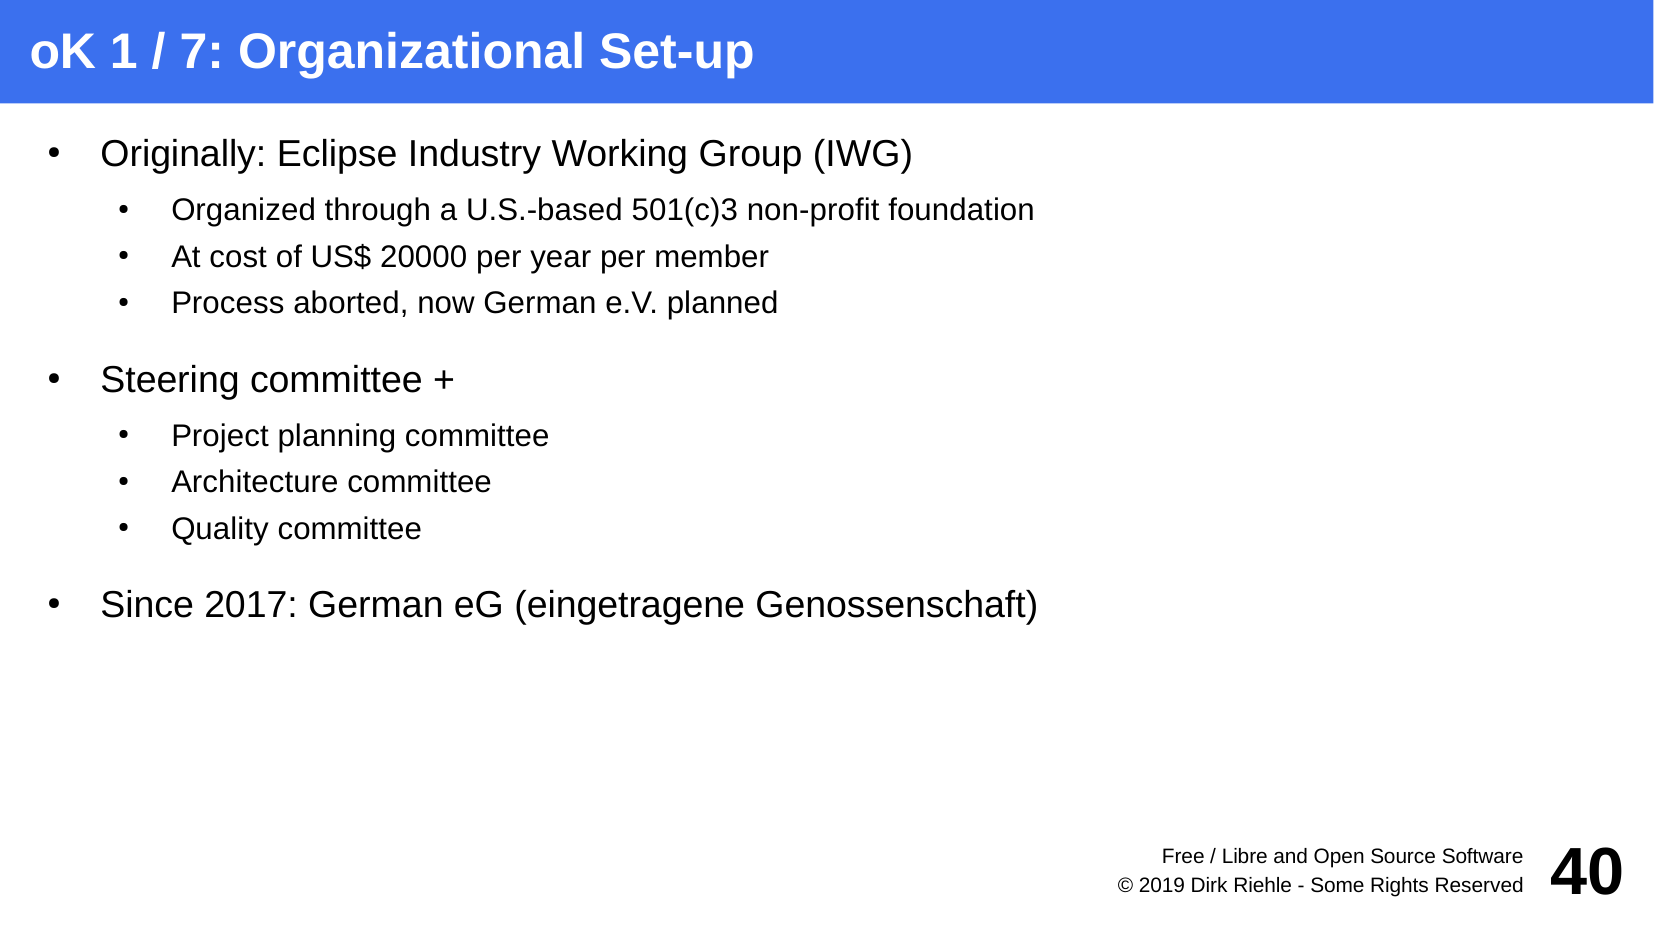

# oK 1 / 7: Organizational Set-up
Originally: Eclipse Industry Working Group (IWG)
Organized through a U.S.-based 501(c)3 non-profit foundation
At cost of US$ 20000 per year per member
Process aborted, now German e.V. planned
Steering committee +
Project planning committee
Architecture committee
Quality committee
Since 2017: German eG (eingetragene Genossenschaft)
Free / Libre and Open Source Software
40
© 2019 Dirk Riehle - Some Rights Reserved